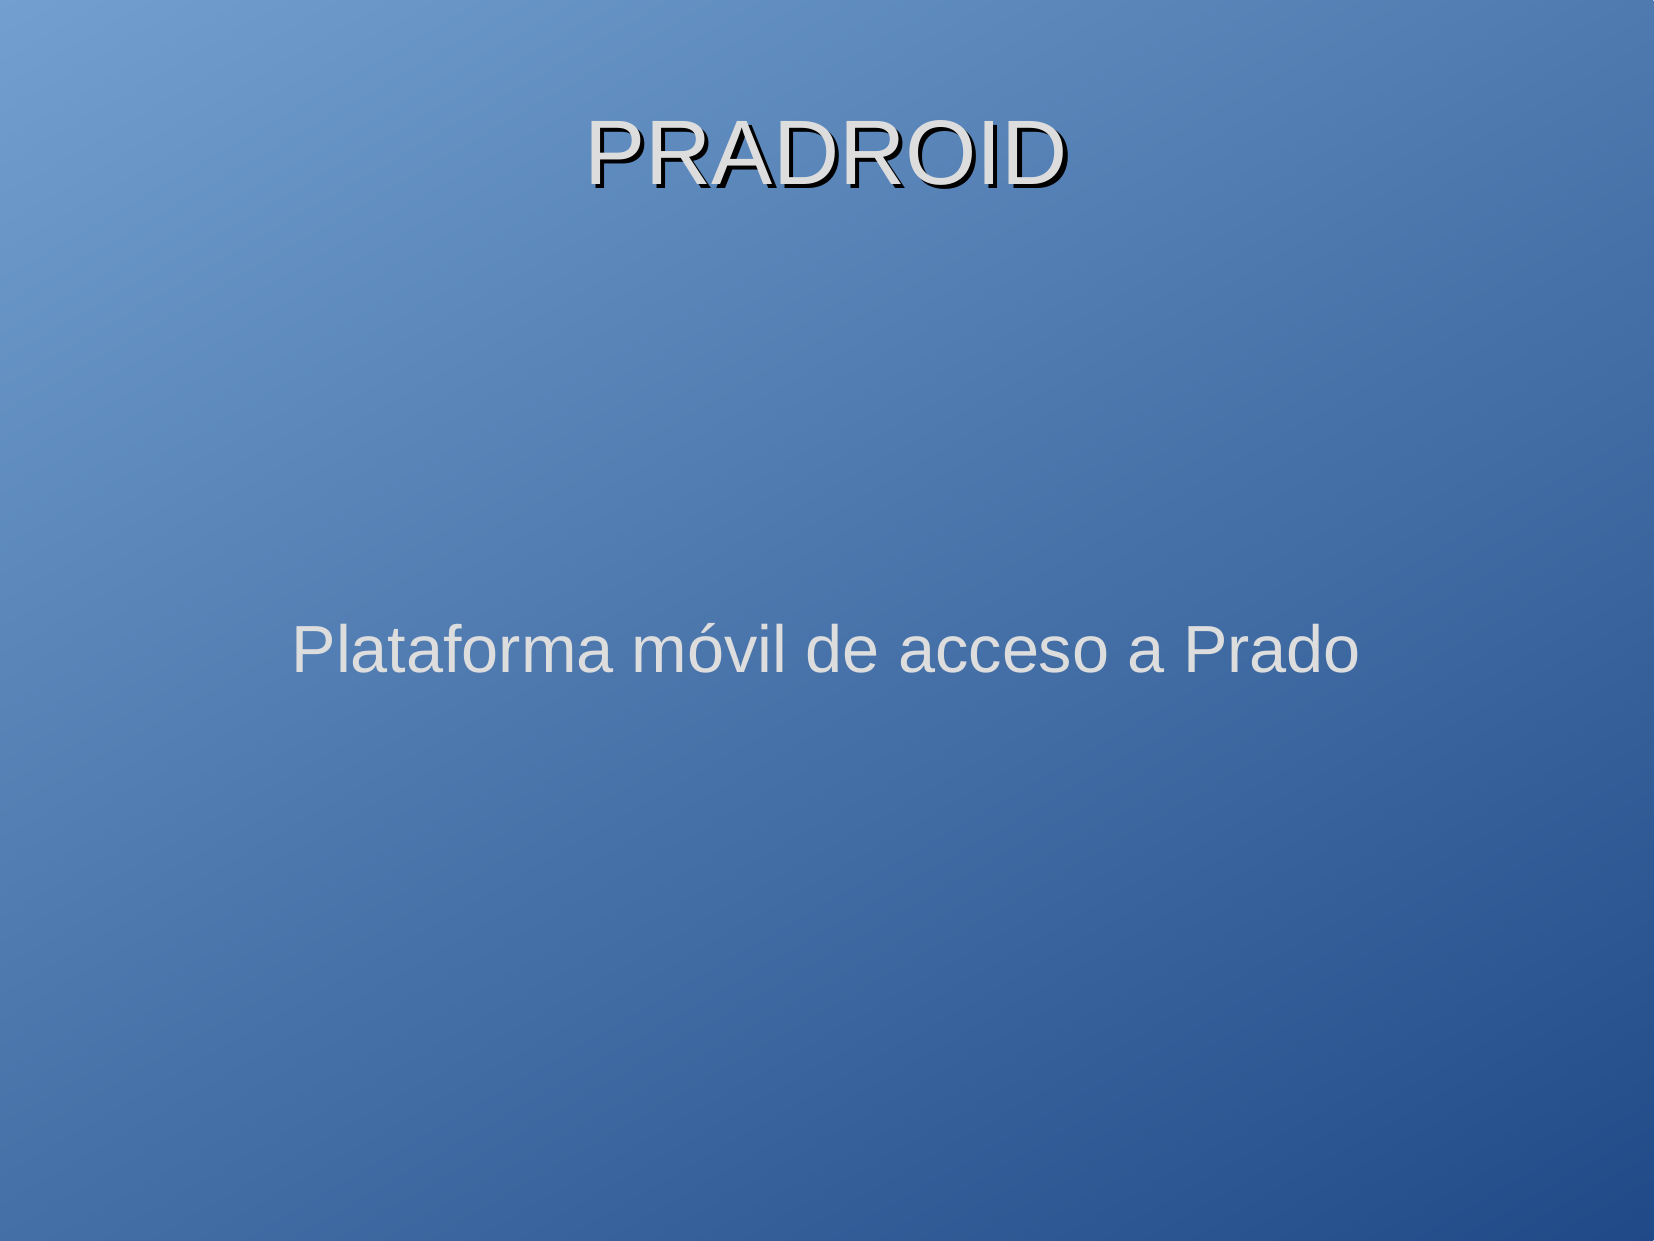

# PRADROID
Plataforma móvil de acceso a Prado